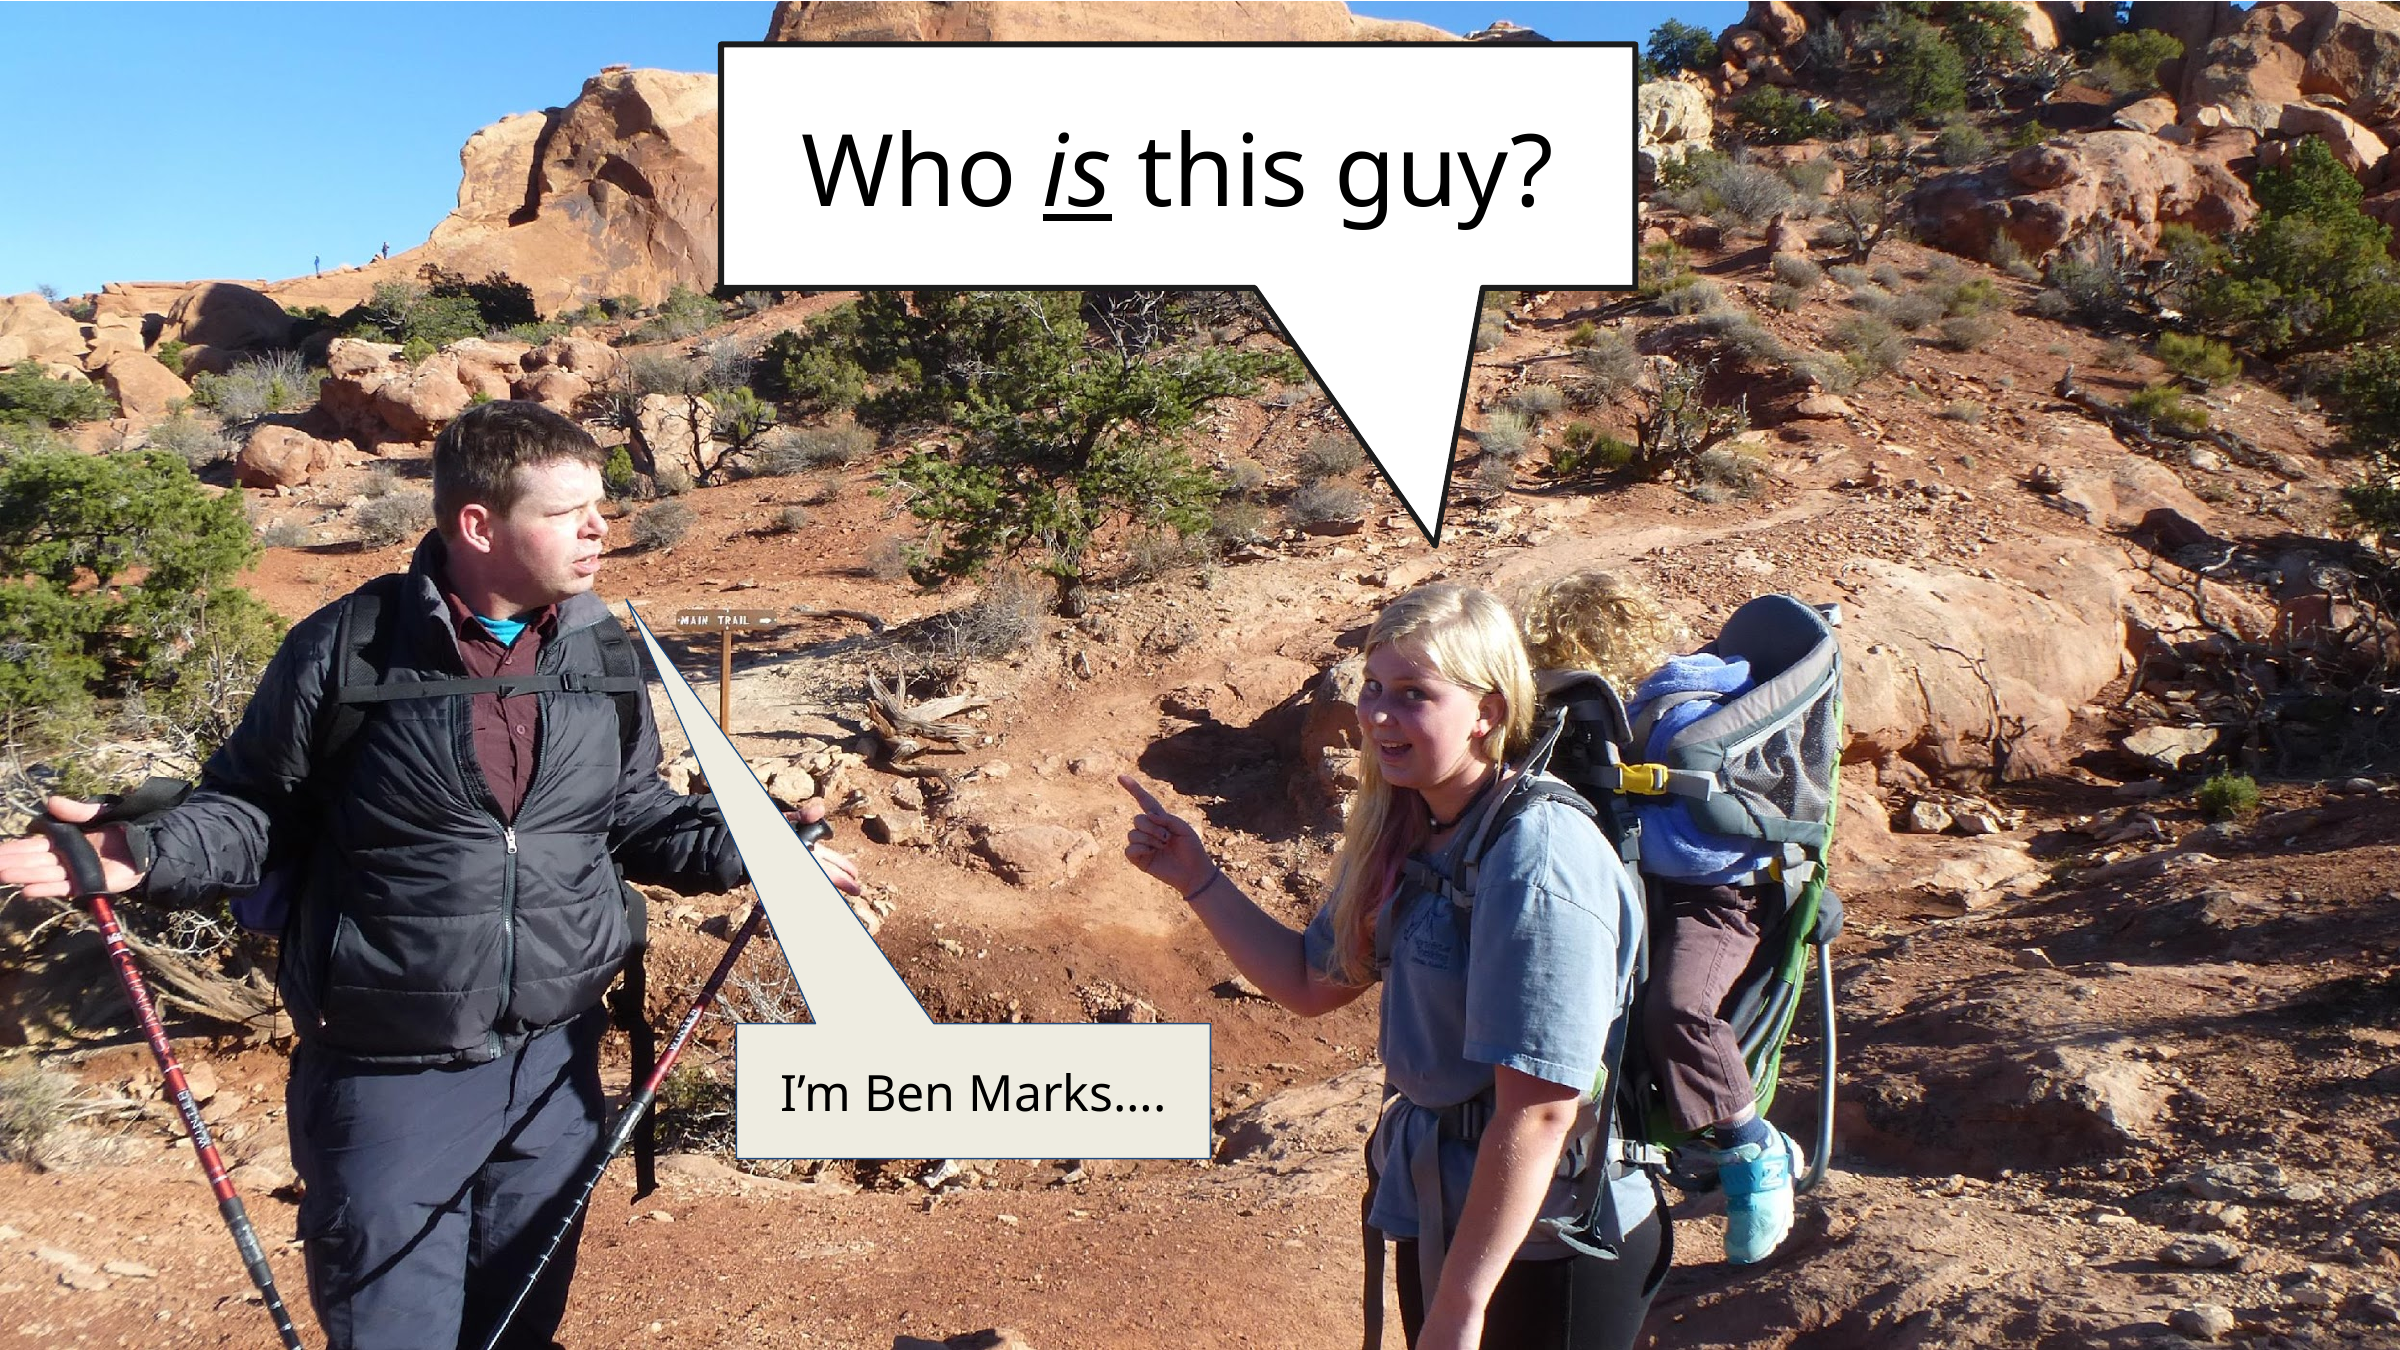

byline
Who is this guy?
I’m Ben Marks….